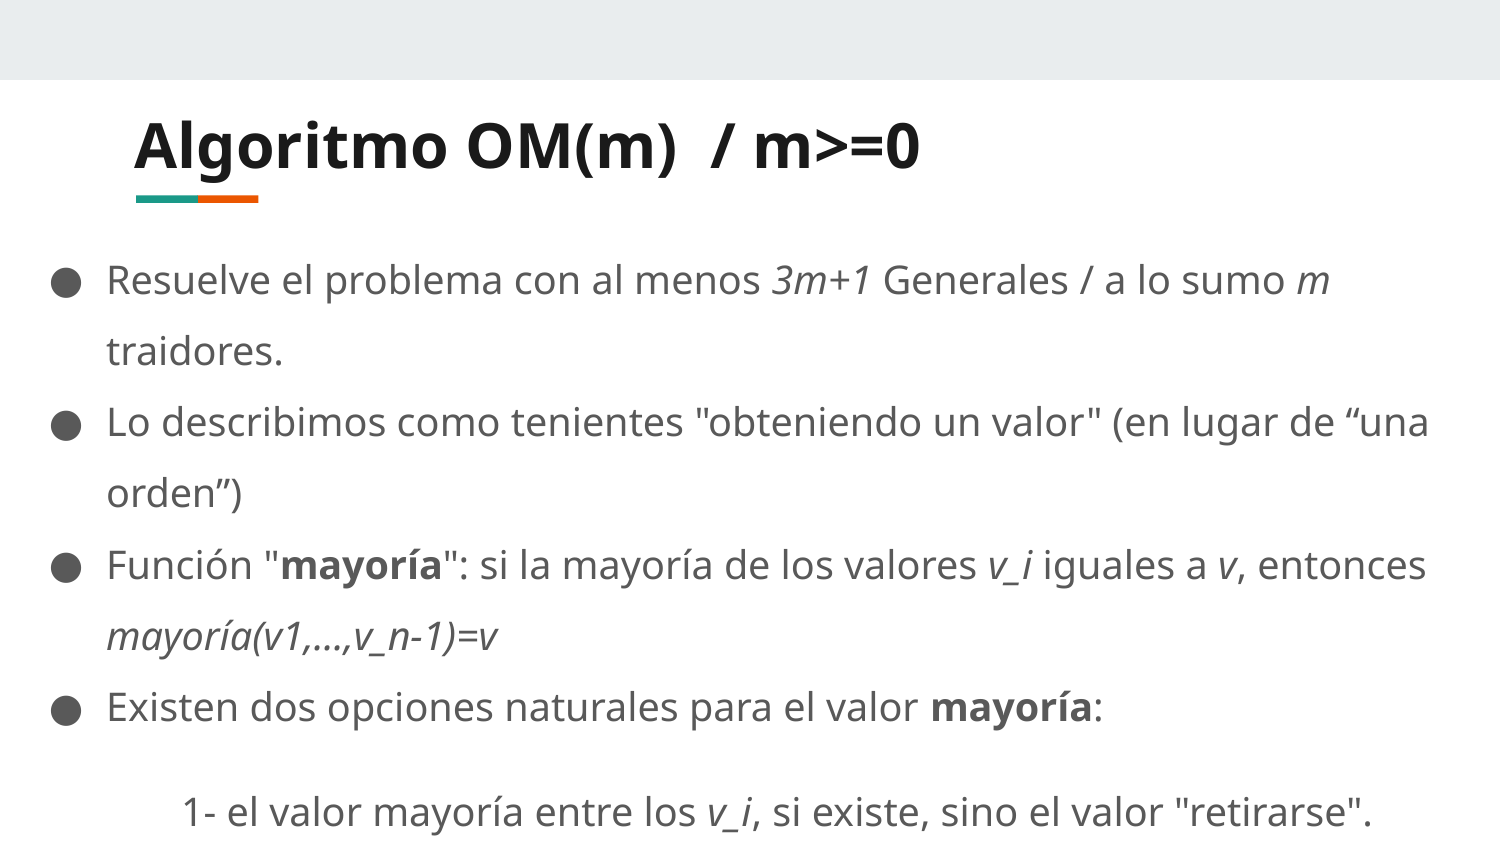

# Algoritmo OM(m) / m>=0
Resuelve el problema con al menos 3m+1 Generales / a lo sumo m traidores.
Lo describimos como tenientes "obteniendo un valor" (en lugar de “una orden”)
Función "mayoría": si la mayoría de los valores v_i iguales a v, entonces mayoría(v1,...,v_n-1)=v
Existen dos opciones naturales para el valor mayoría:
1- el valor mayoría entre los v_i, si existe, sino el valor "retirarse".
2- la mediana de v_i, asumiendo que vienen de un conjunto ordenado.